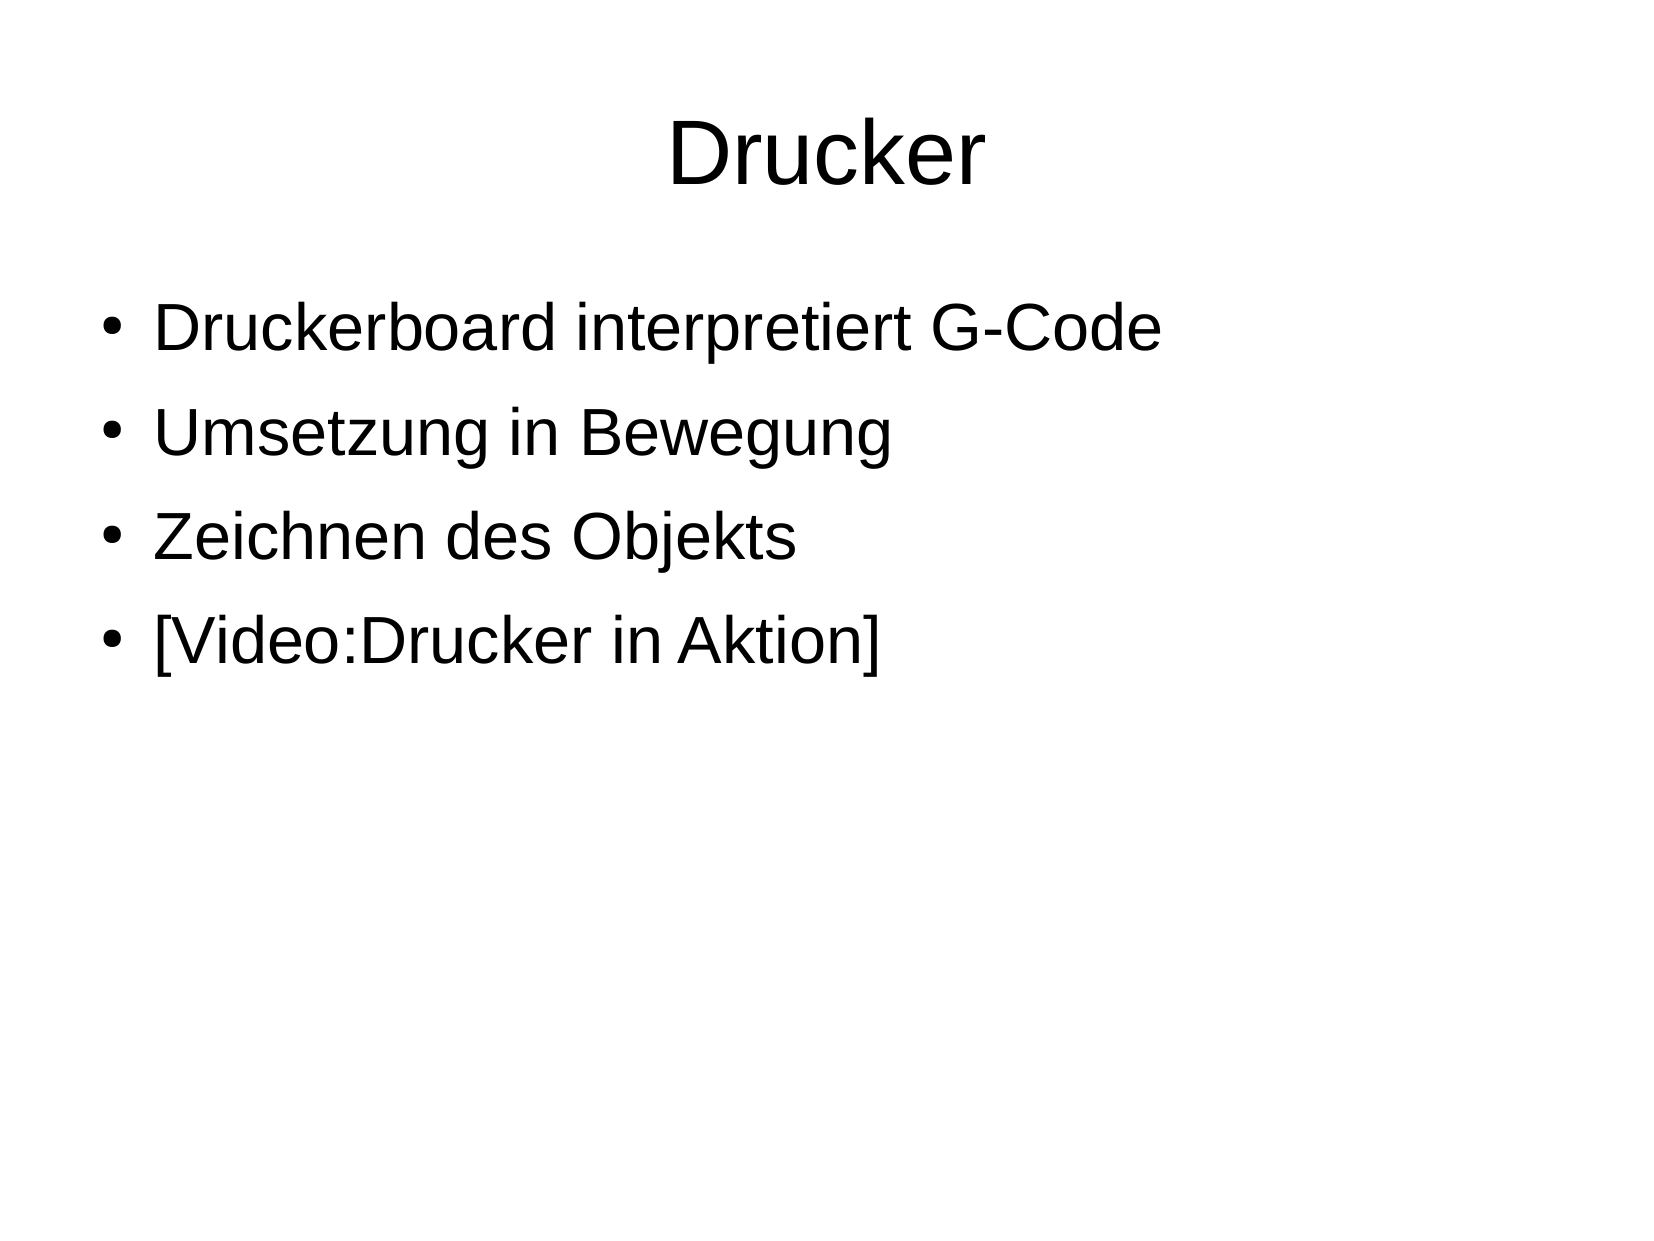

# Drucker
Druckerboard interpretiert G-Code
Umsetzung in Bewegung
Zeichnen des Objekts
[Video:Drucker in Aktion]